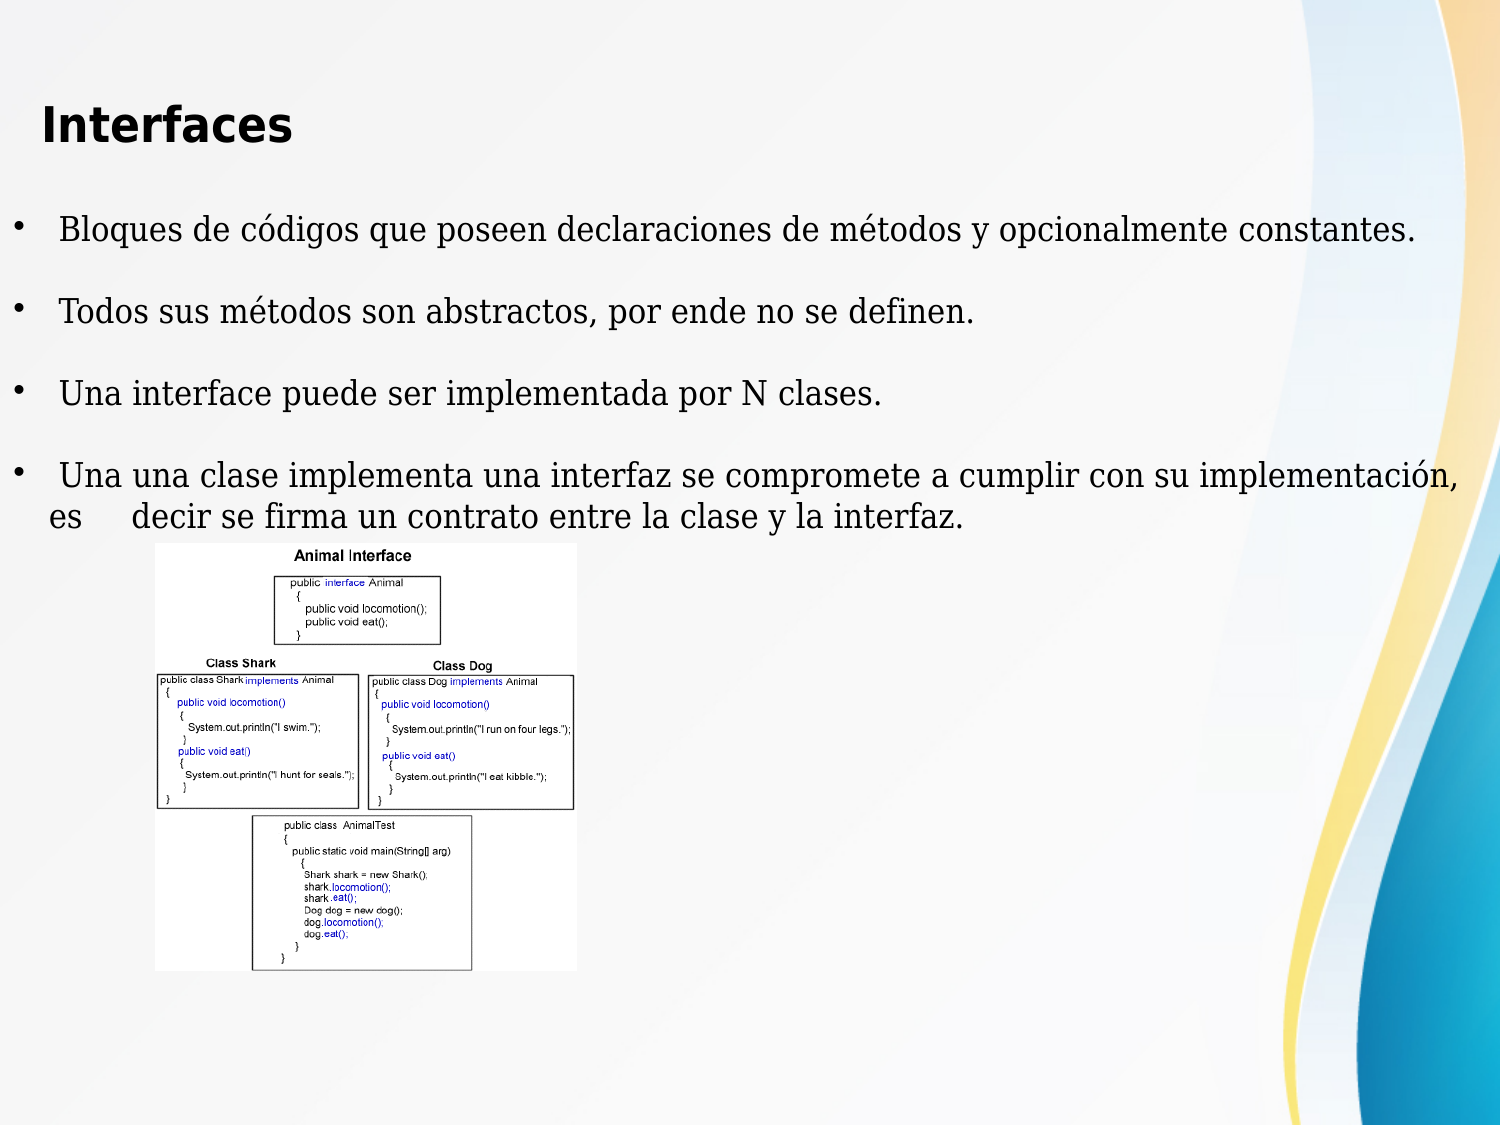

Interfaces
 Bloques de códigos que poseen declaraciones de métodos y opcionalmente constantes.
 Todos sus métodos son abstractos, por ende no se definen.
 Una interface puede ser implementada por N clases.
 Una una clase implementa una interfaz se compromete a cumplir con su implementación, es decir se firma un contrato entre la clase y la interfaz.